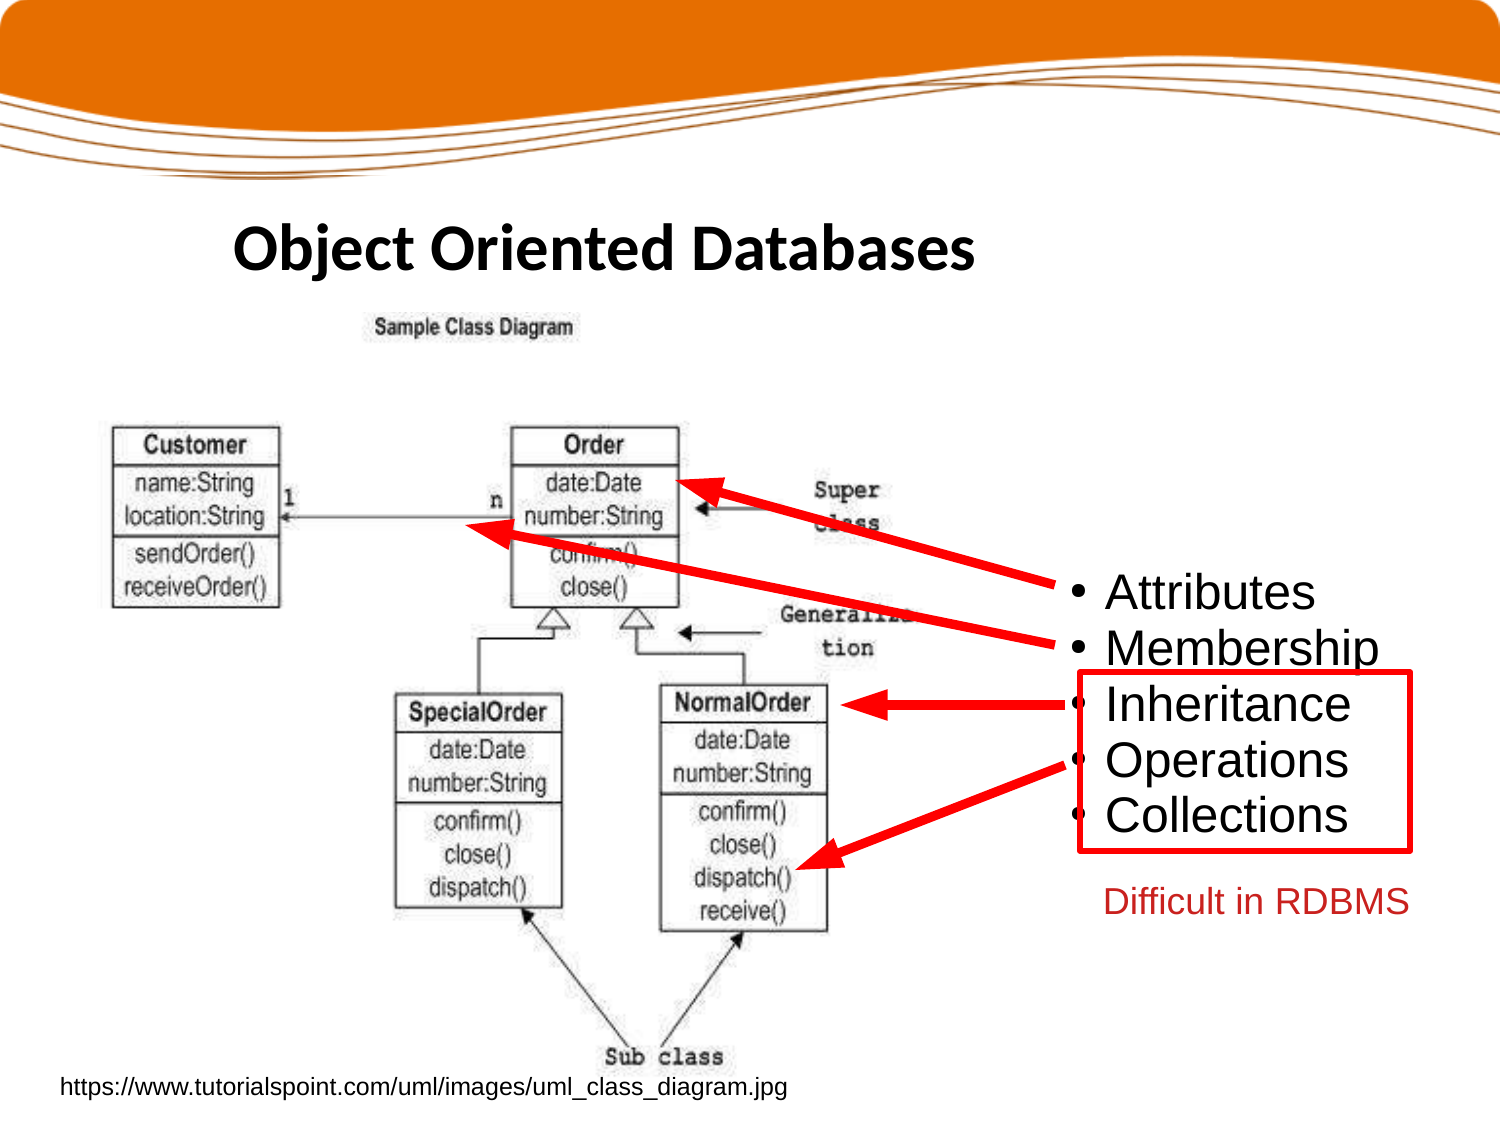

Object Oriented Databases
Attributes
Membership
Inheritance
Operations
Collections
Difficult in RDBMS
https://www.tutorialspoint.com/uml/images/uml_class_diagram.jpg